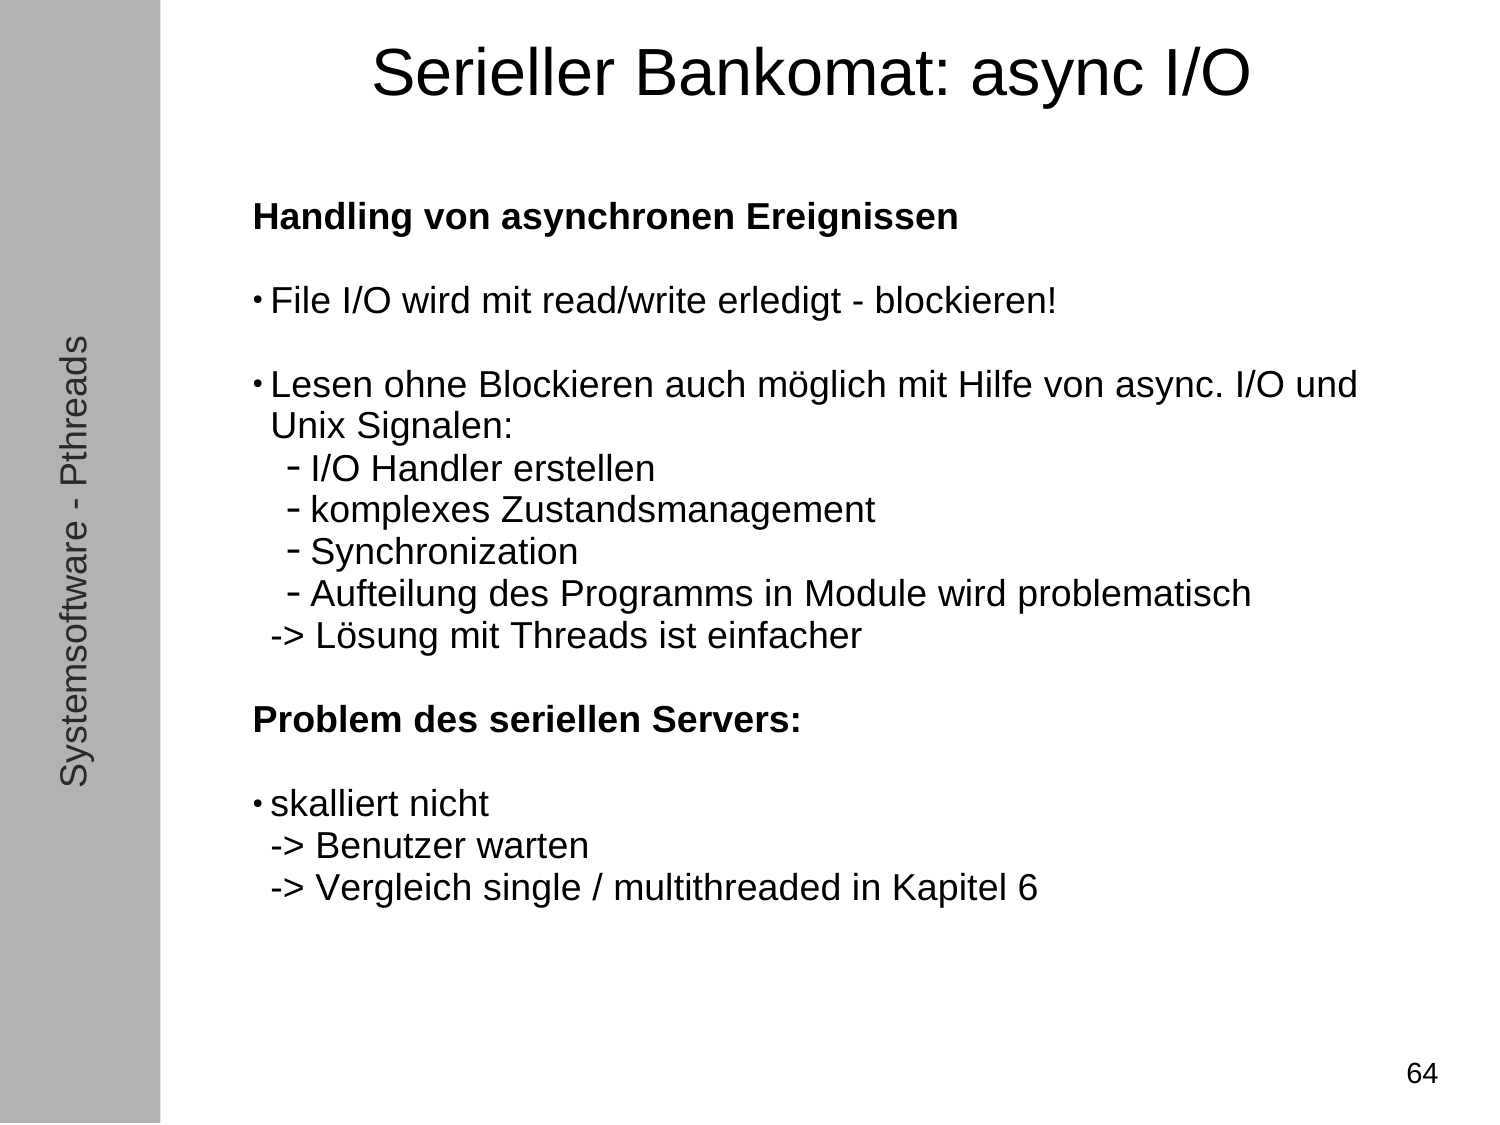

Serieller Bankomat: async I/O
Handling von asynchronen Ereignissen
File I/O wird mit read/write erledigt - blockieren!
Lesen ohne Blockieren auch möglich mit Hilfe von async. I/O und Unix Signalen:
I/O Handler erstellen
komplexes Zustandsmanagement
Synchronization
Aufteilung des Programms in Module wird problematisch
-> Lösung mit Threads ist einfacher
Problem des seriellen Servers:
skalliert nicht
-> Benutzer warten
-> Vergleich single / multithreaded in Kapitel 6
Systemsoftware - Pthreads